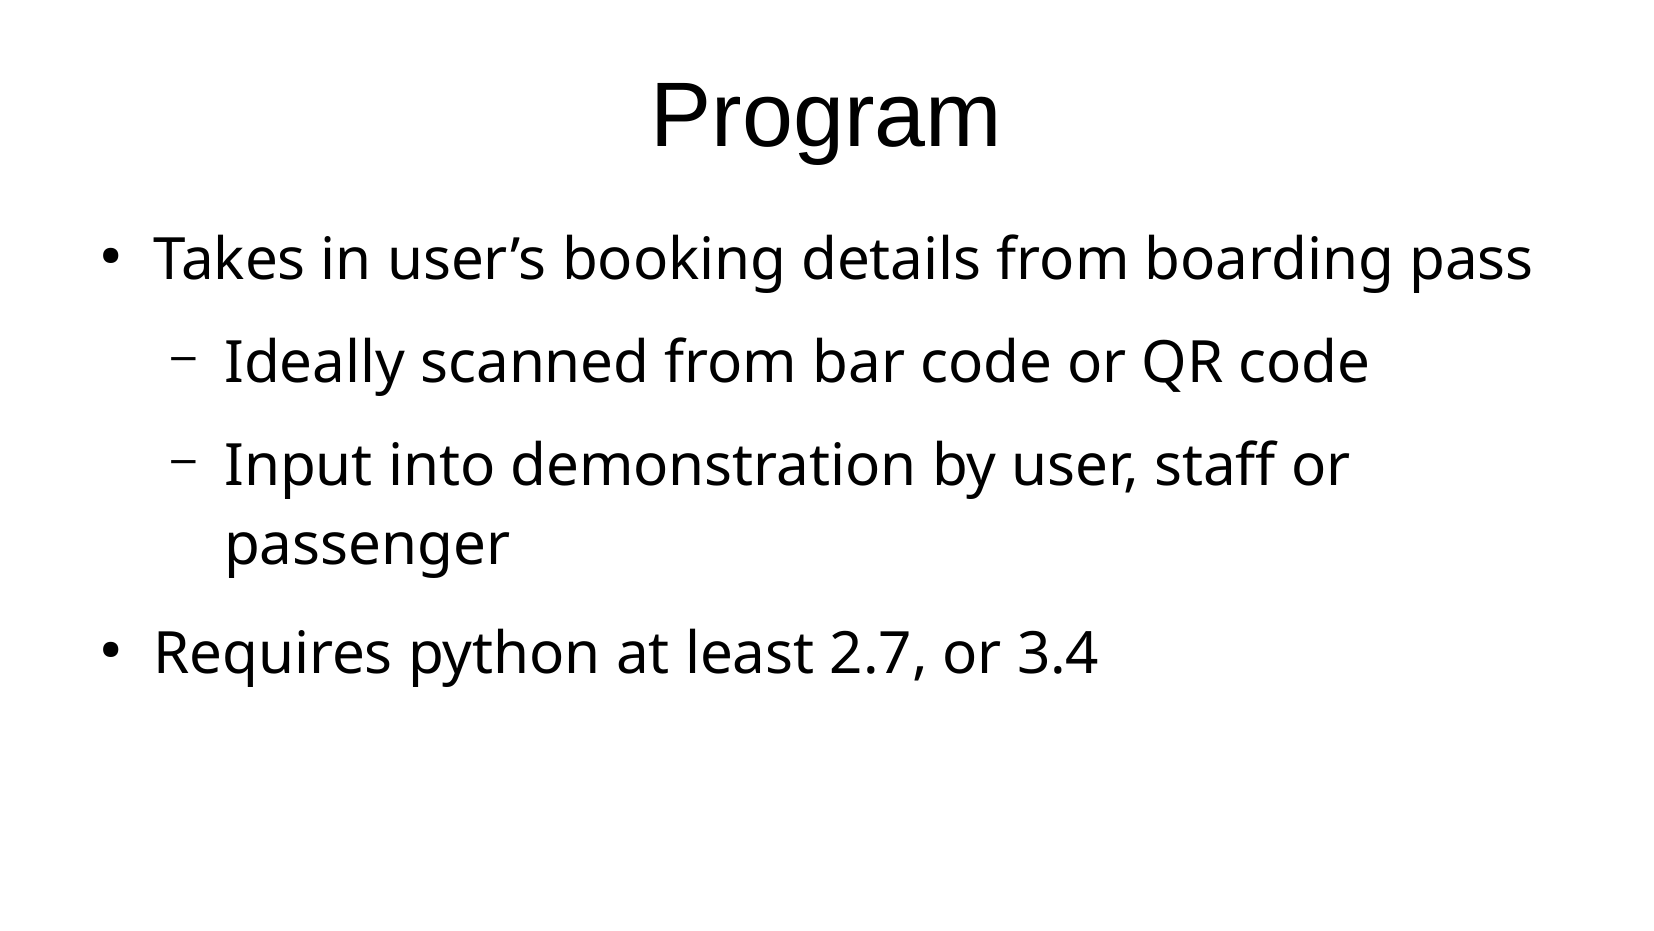

# Program
Takes in user’s booking details from boarding pass
Ideally scanned from bar code or QR code
Input into demonstration by user, staff or passenger
Requires python at least 2.7, or 3.4